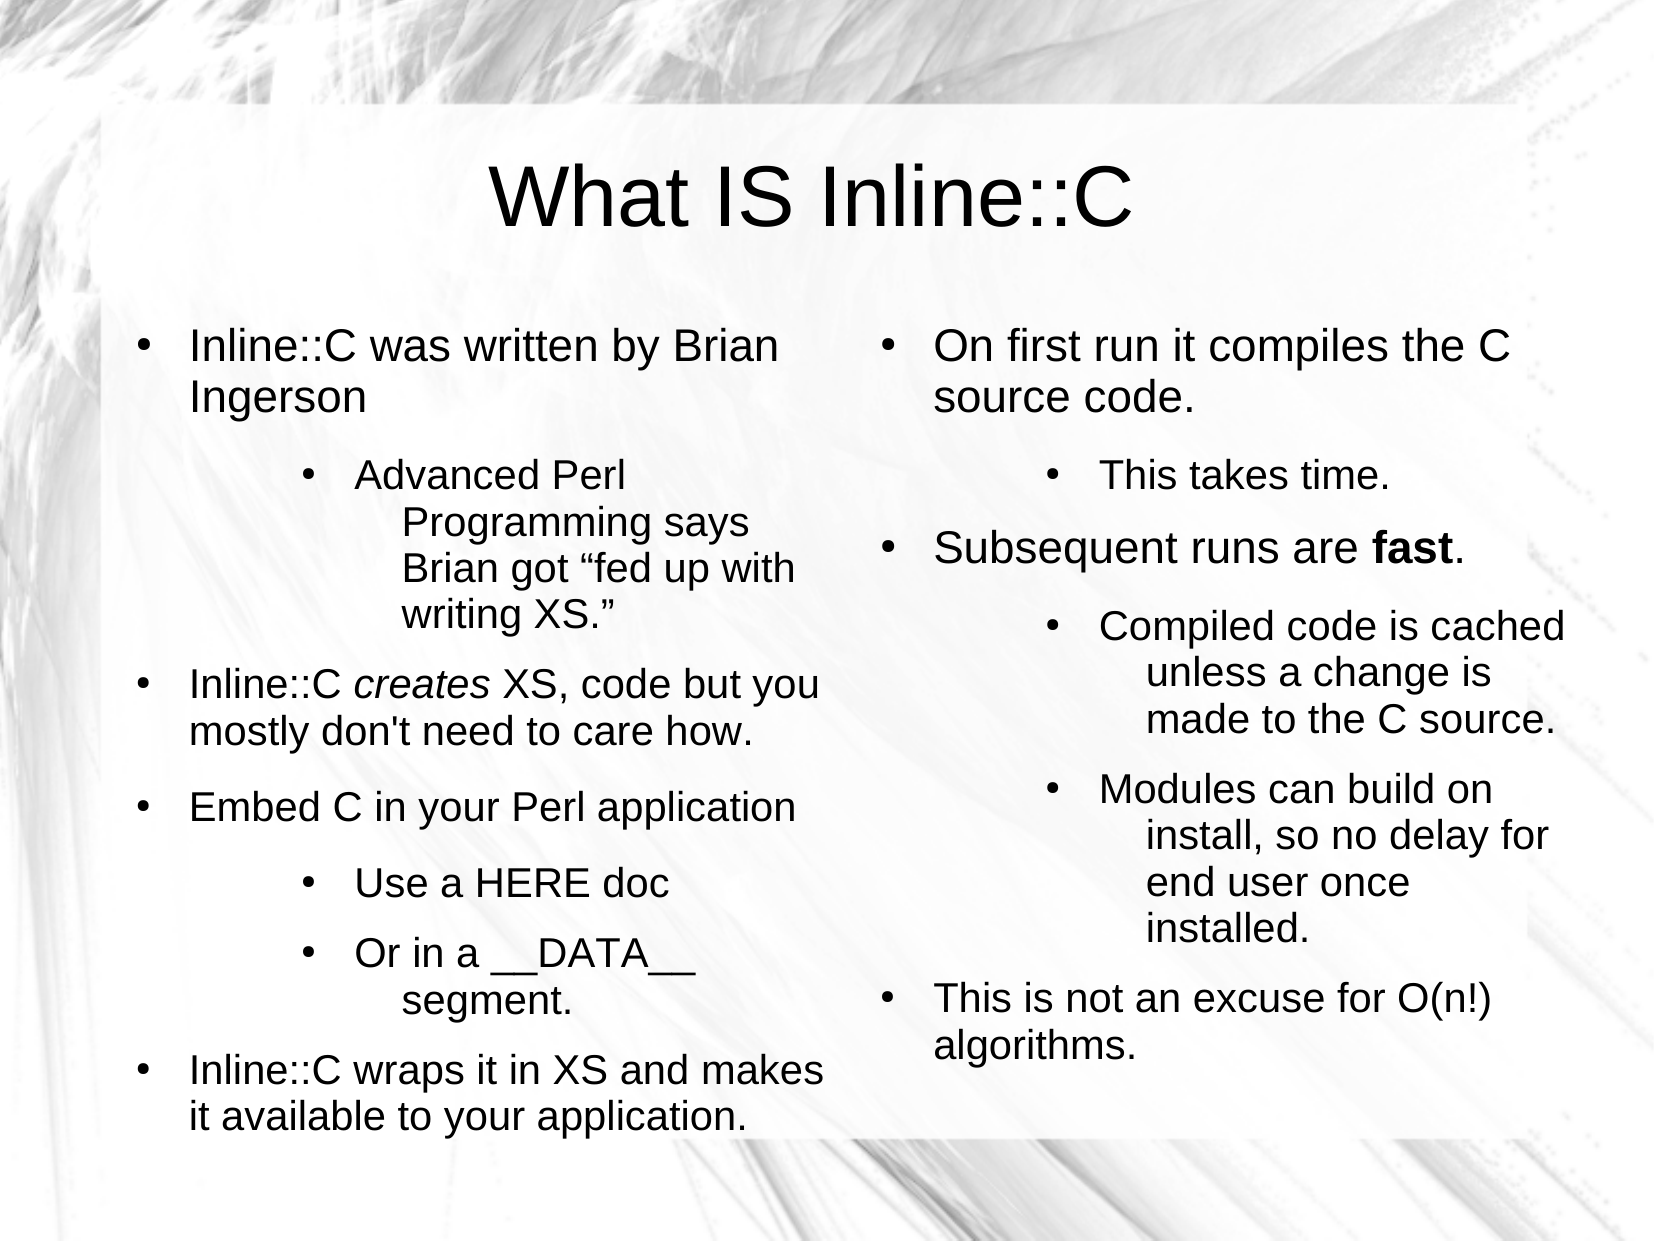

# What IS Inline::C
Inline::C was written by Brian Ingerson
Advanced Perl Programming says Brian got “fed up with writing XS.”
Inline::C creates XS, code but you mostly don't need to care how.
Embed C in your Perl application
Use a HERE doc
Or in a __DATA__ segment.
Inline::C wraps it in XS and makes it available to your application.
On first run it compiles the C source code.
This takes time.
Subsequent runs are fast.
Compiled code is cached unless a change is made to the C source.
Modules can build on install, so no delay for end user once installed.
This is not an excuse for O(n!) algorithms.